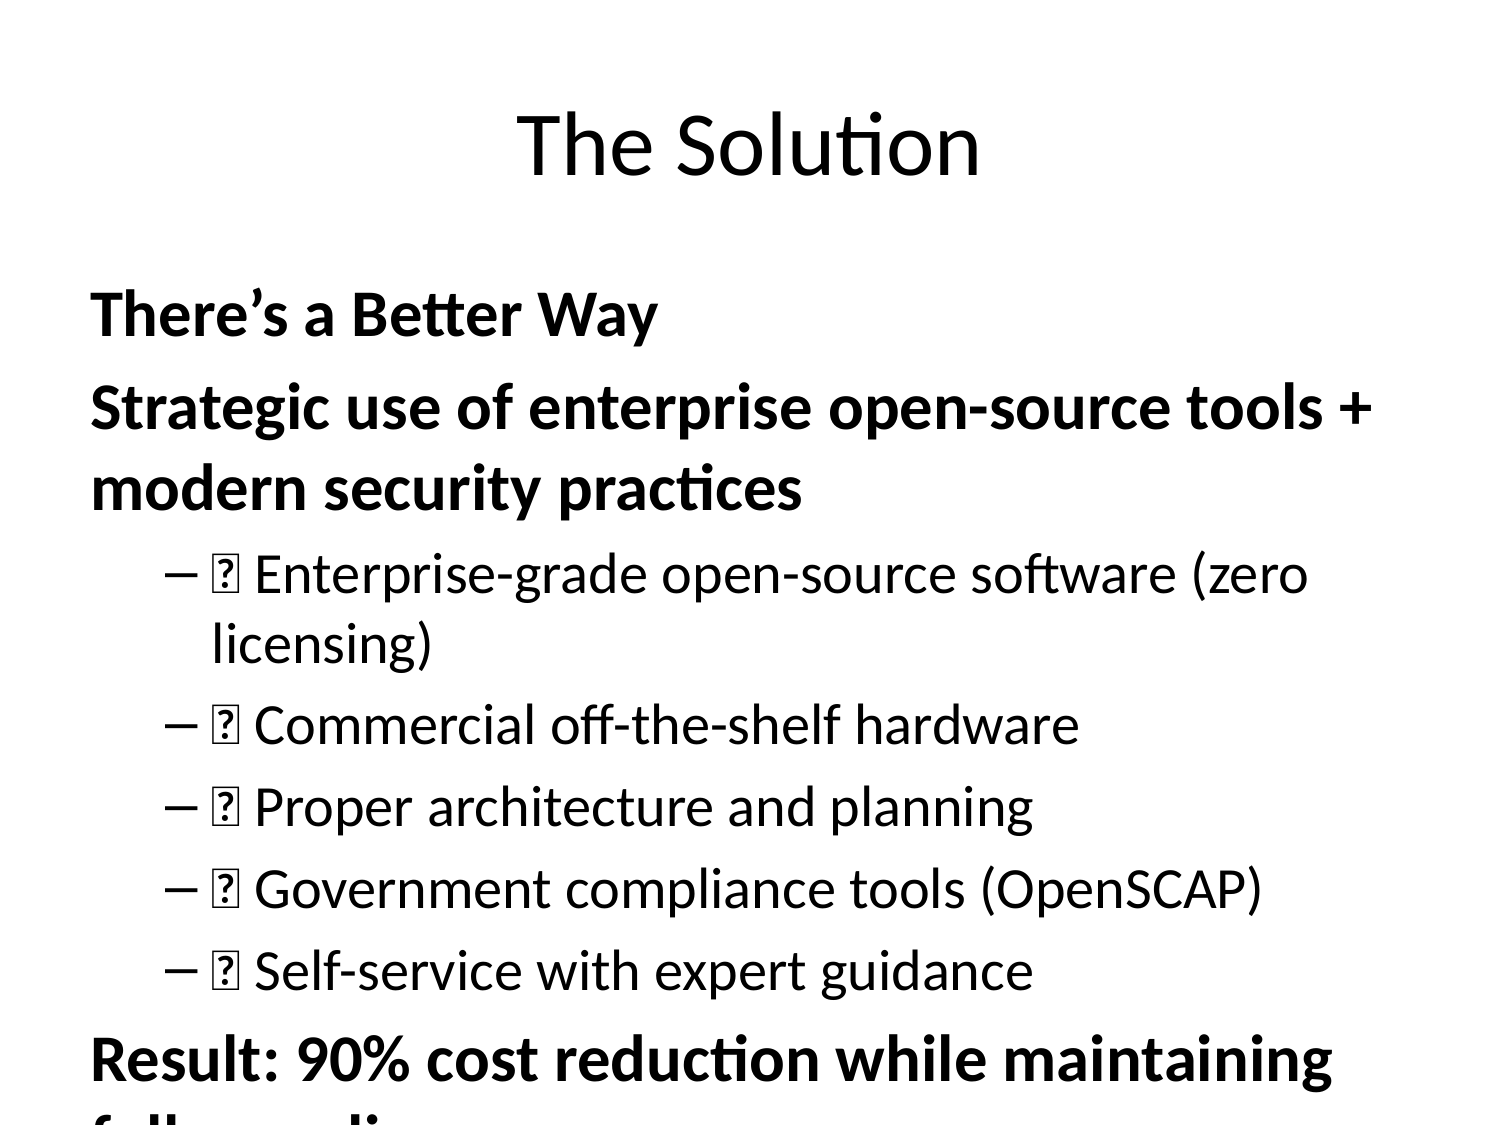

# The Solution
There’s a Better Way
Strategic use of enterprise open-source tools + modern security practices
✅ Enterprise-grade open-source software (zero licensing)
✅ Commercial off-the-shelf hardware
✅ Proper architecture and planning
✅ Government compliance tools (OpenSCAP)
✅ Self-service with expert guidance
Result: 90% cost reduction while maintaining full compliance